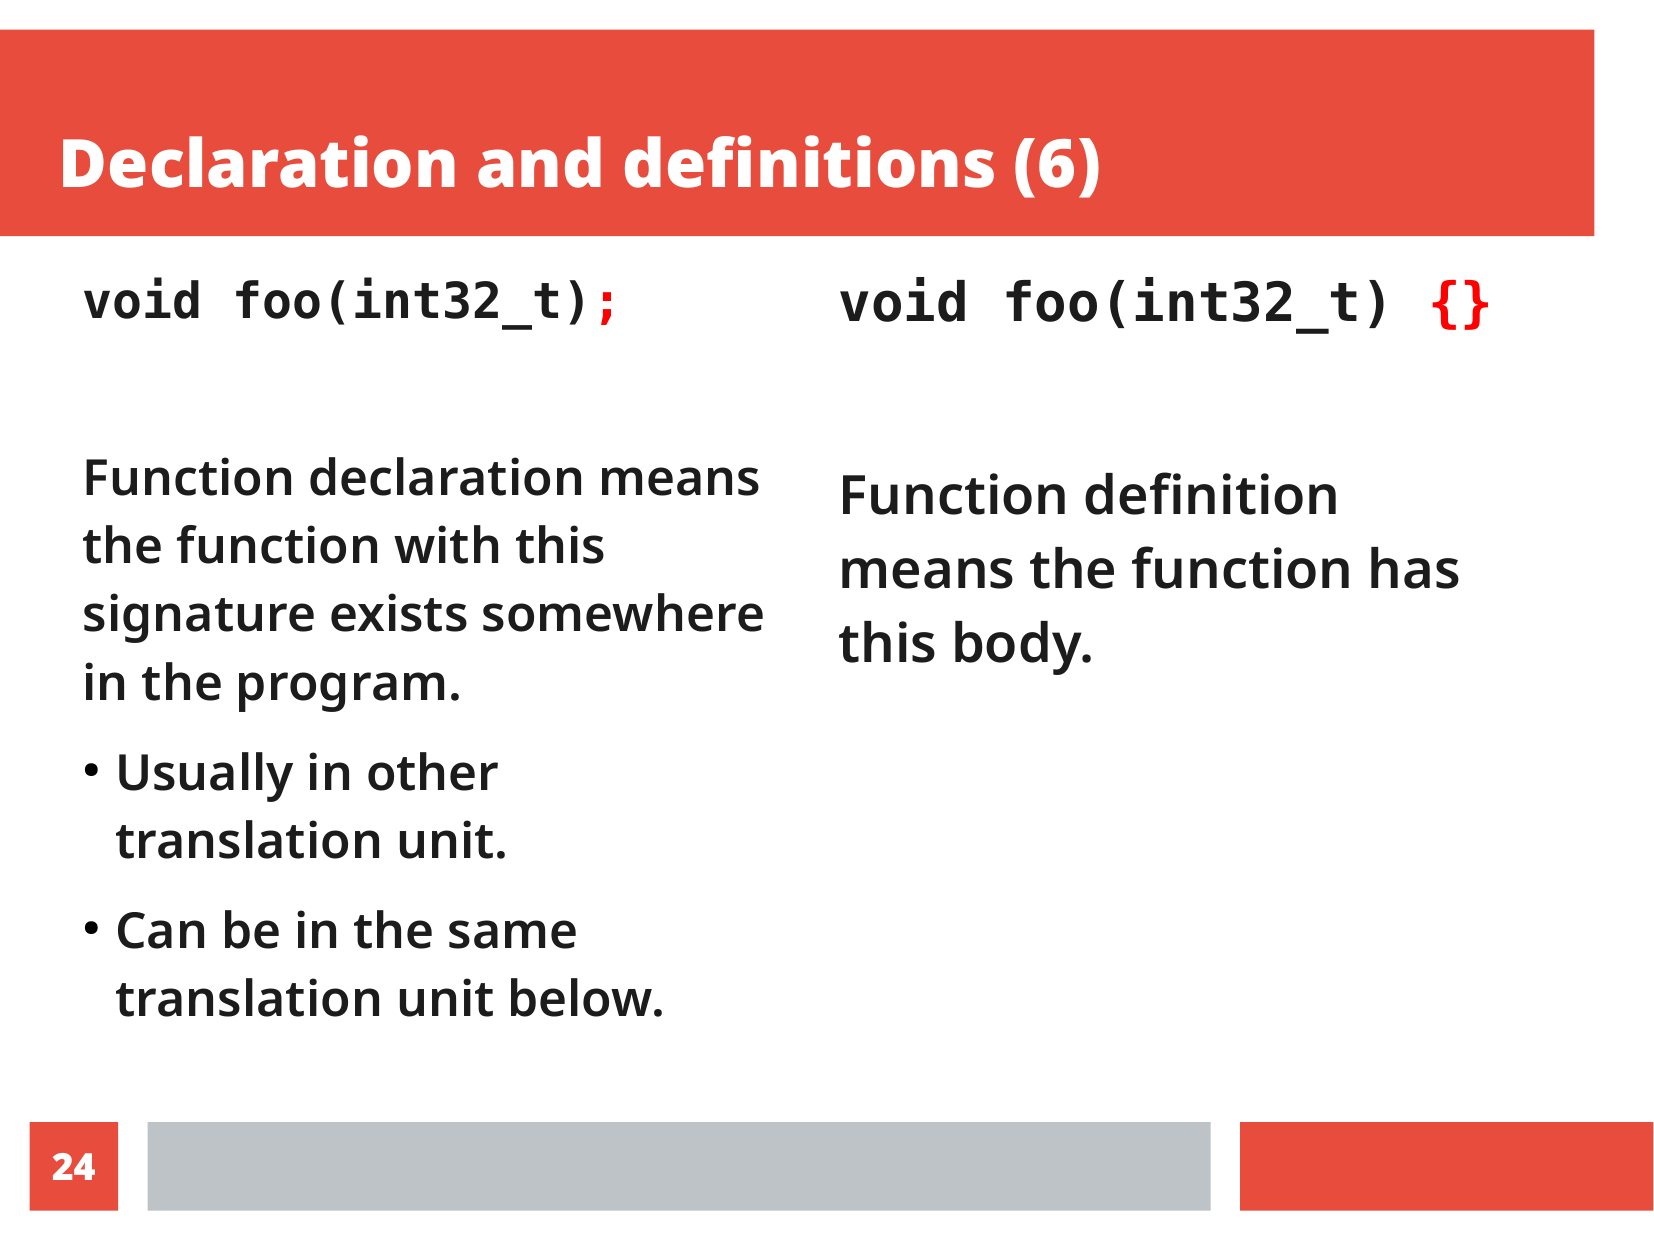

# Declaration and definitions (6)
void foo(int32_t);
Function declaration means the function with this signature exists somewhere in the program.
Usually in other translation unit.
Can be in the same translation unit below.
void foo(int32_t) {}
Function definition means the function has this body.
24